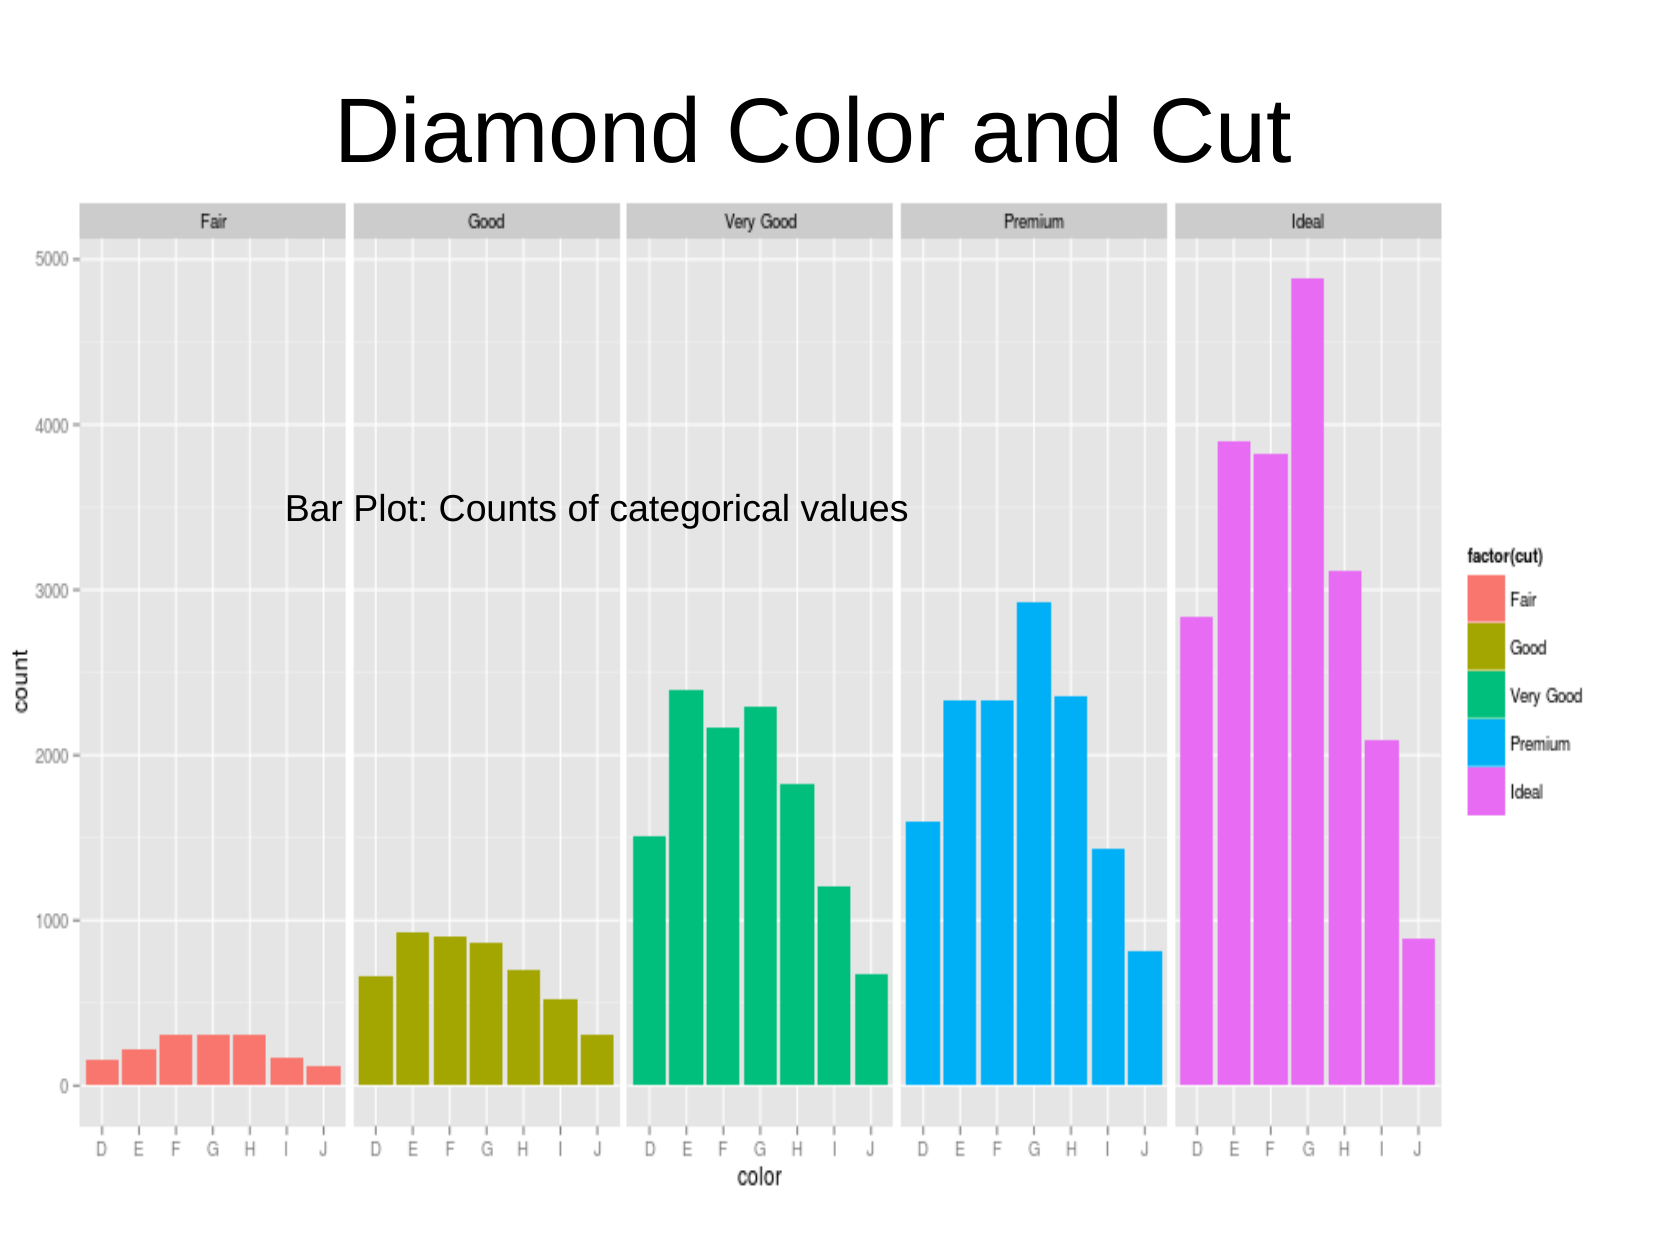

# Diamond Color and Cut
Bar Plot: Counts of categorical values